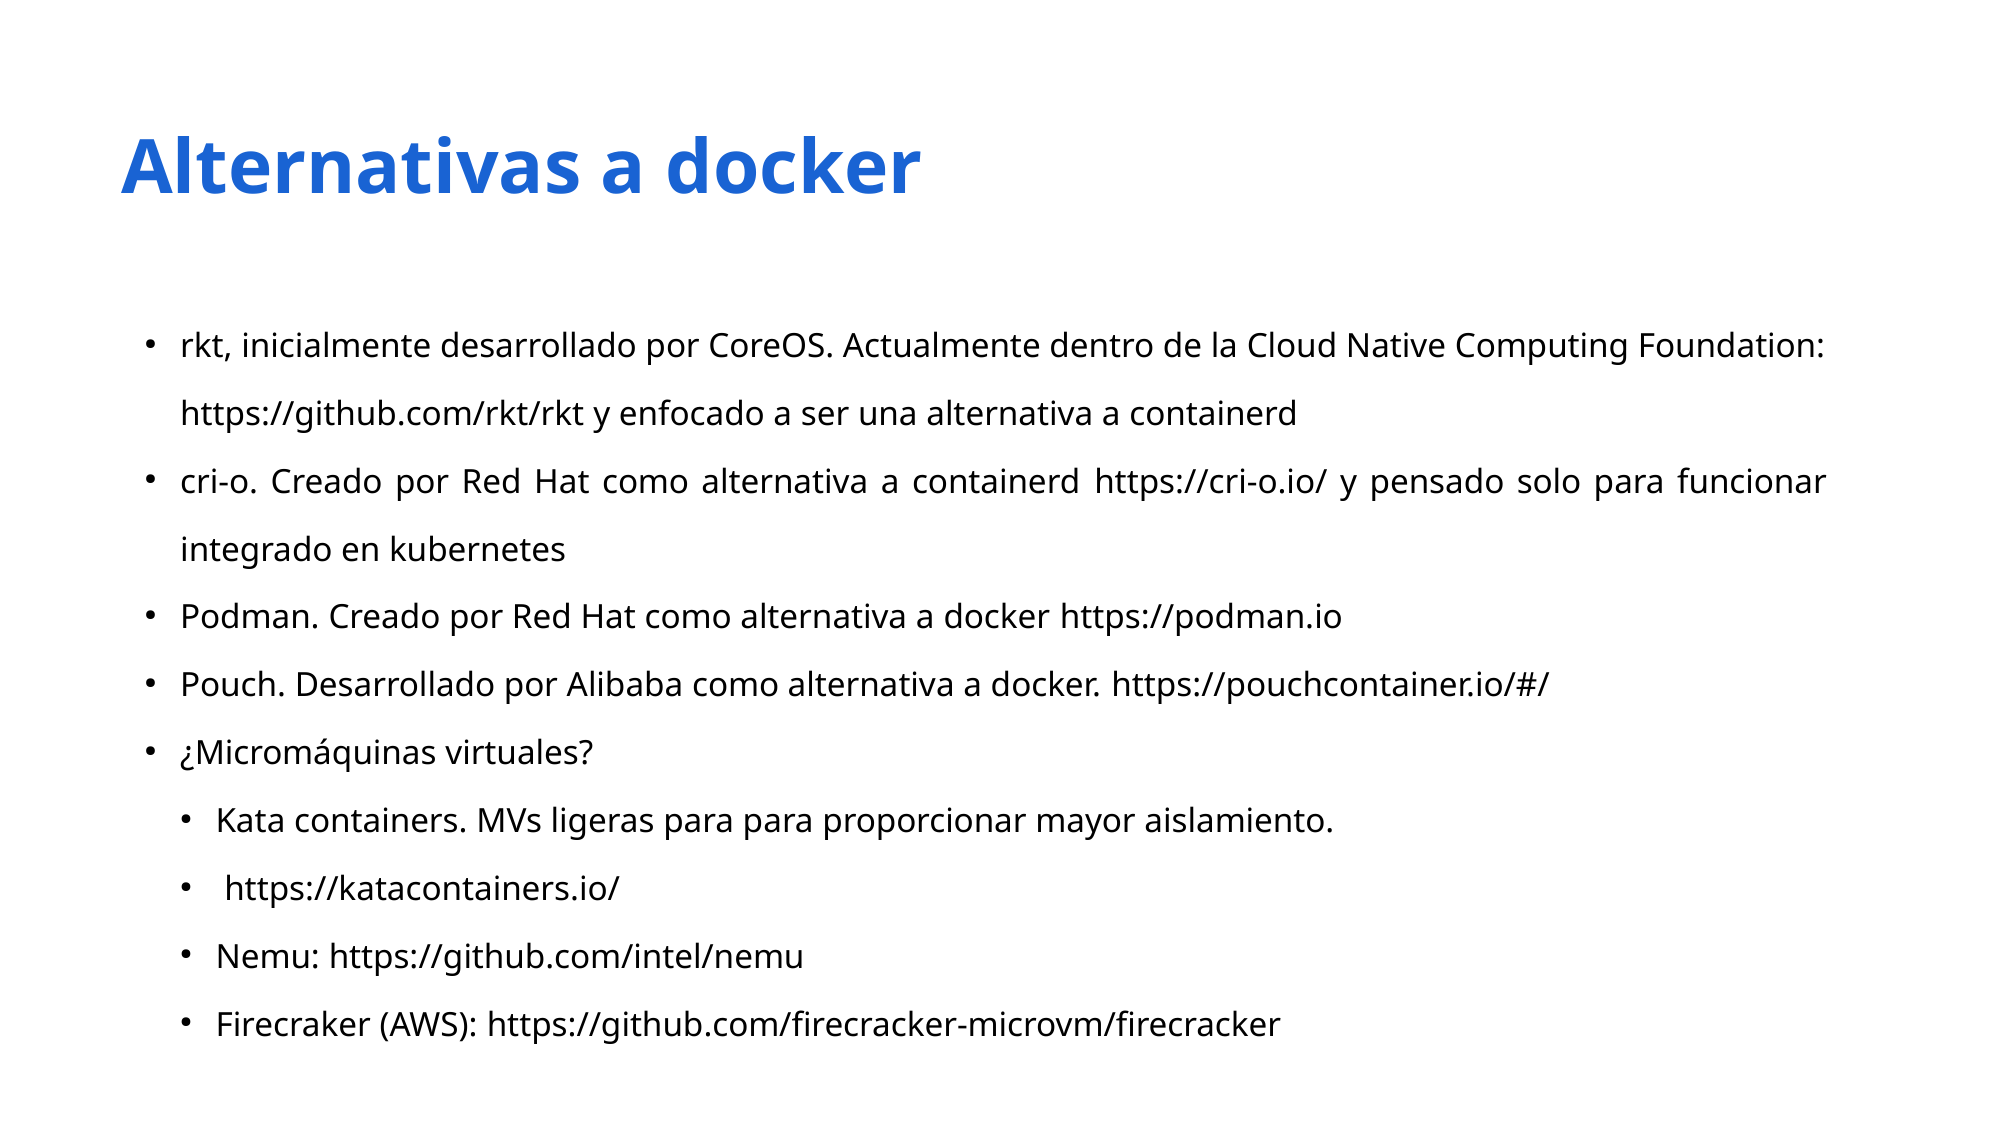

Alternativas a docker
rkt, inicialmente desarrollado por CoreOS. Actualmente dentro de la Cloud Native Computing Foundation: https://github.com/rkt/rkt y enfocado a ser una alternativa a containerd
cri-o. Creado por Red Hat como alternativa a containerd https://cri-o.io/ y pensado solo para funcionar integrado en kubernetes
Podman. Creado por Red Hat como alternativa a docker https://podman.io
Pouch. Desarrollado por Alibaba como alternativa a docker. https://pouchcontainer.io/#/
¿Micromáquinas virtuales?
Kata containers. MVs ligeras para para proporcionar mayor aislamiento.
 https://katacontainers.io/
Nemu: https://github.com/intel/nemu
Firecraker (AWS): https://github.com/firecracker-microvm/firecracker